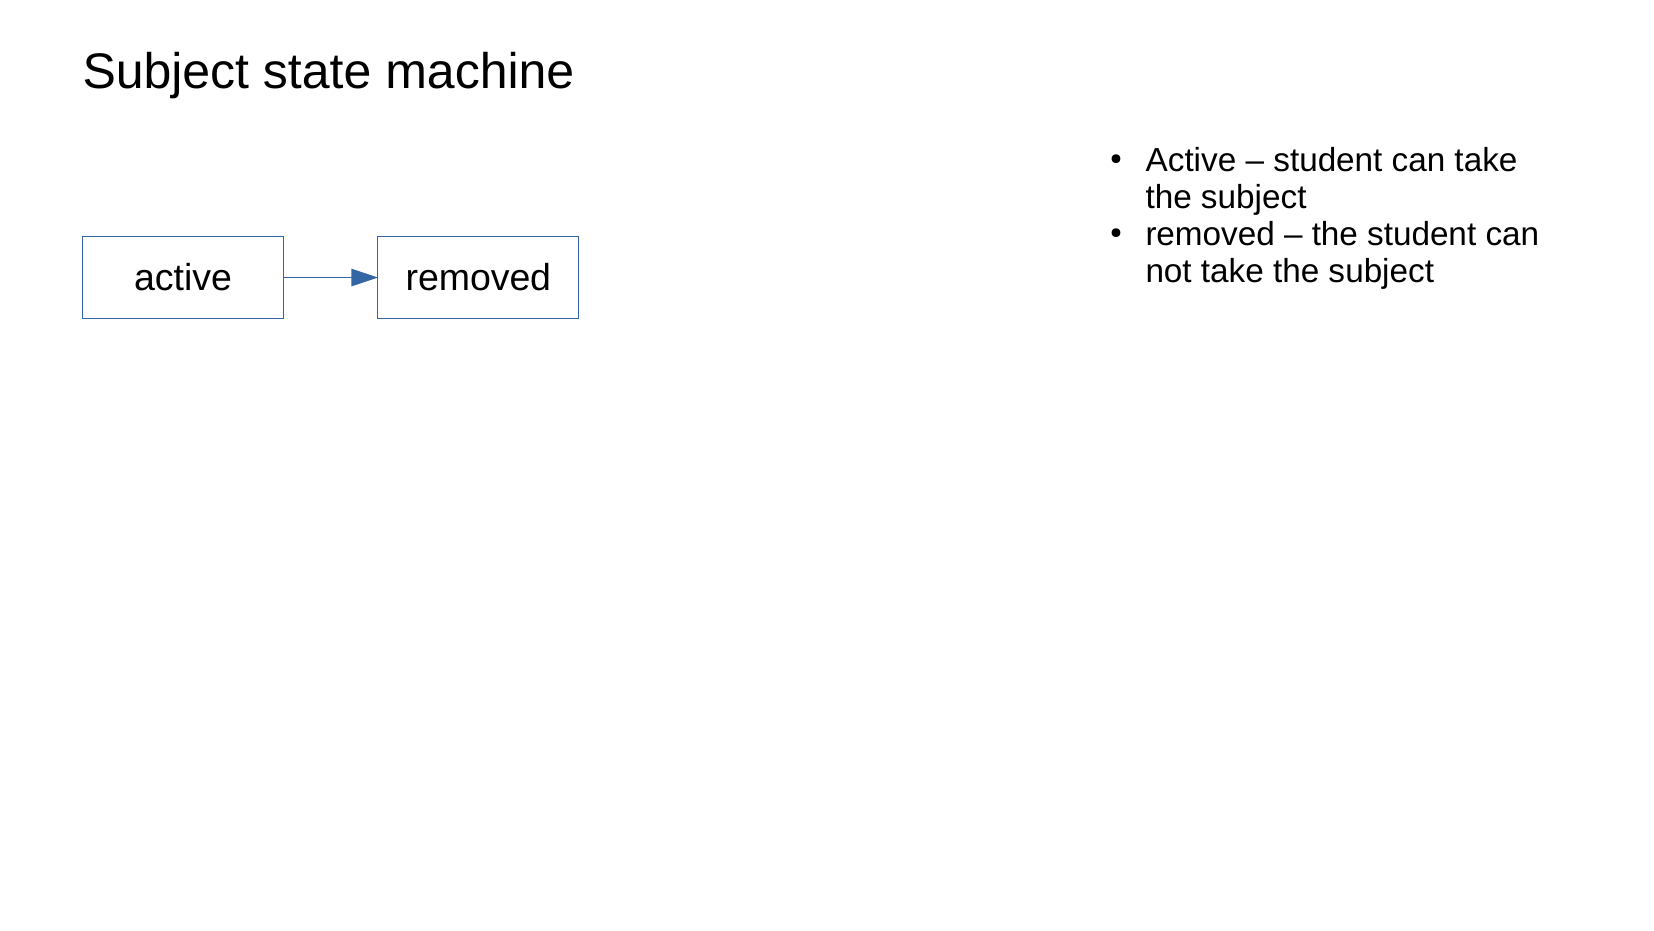

# Subject state machine
Active – student can take the subject
removed – the student can not take the subject
active
removed